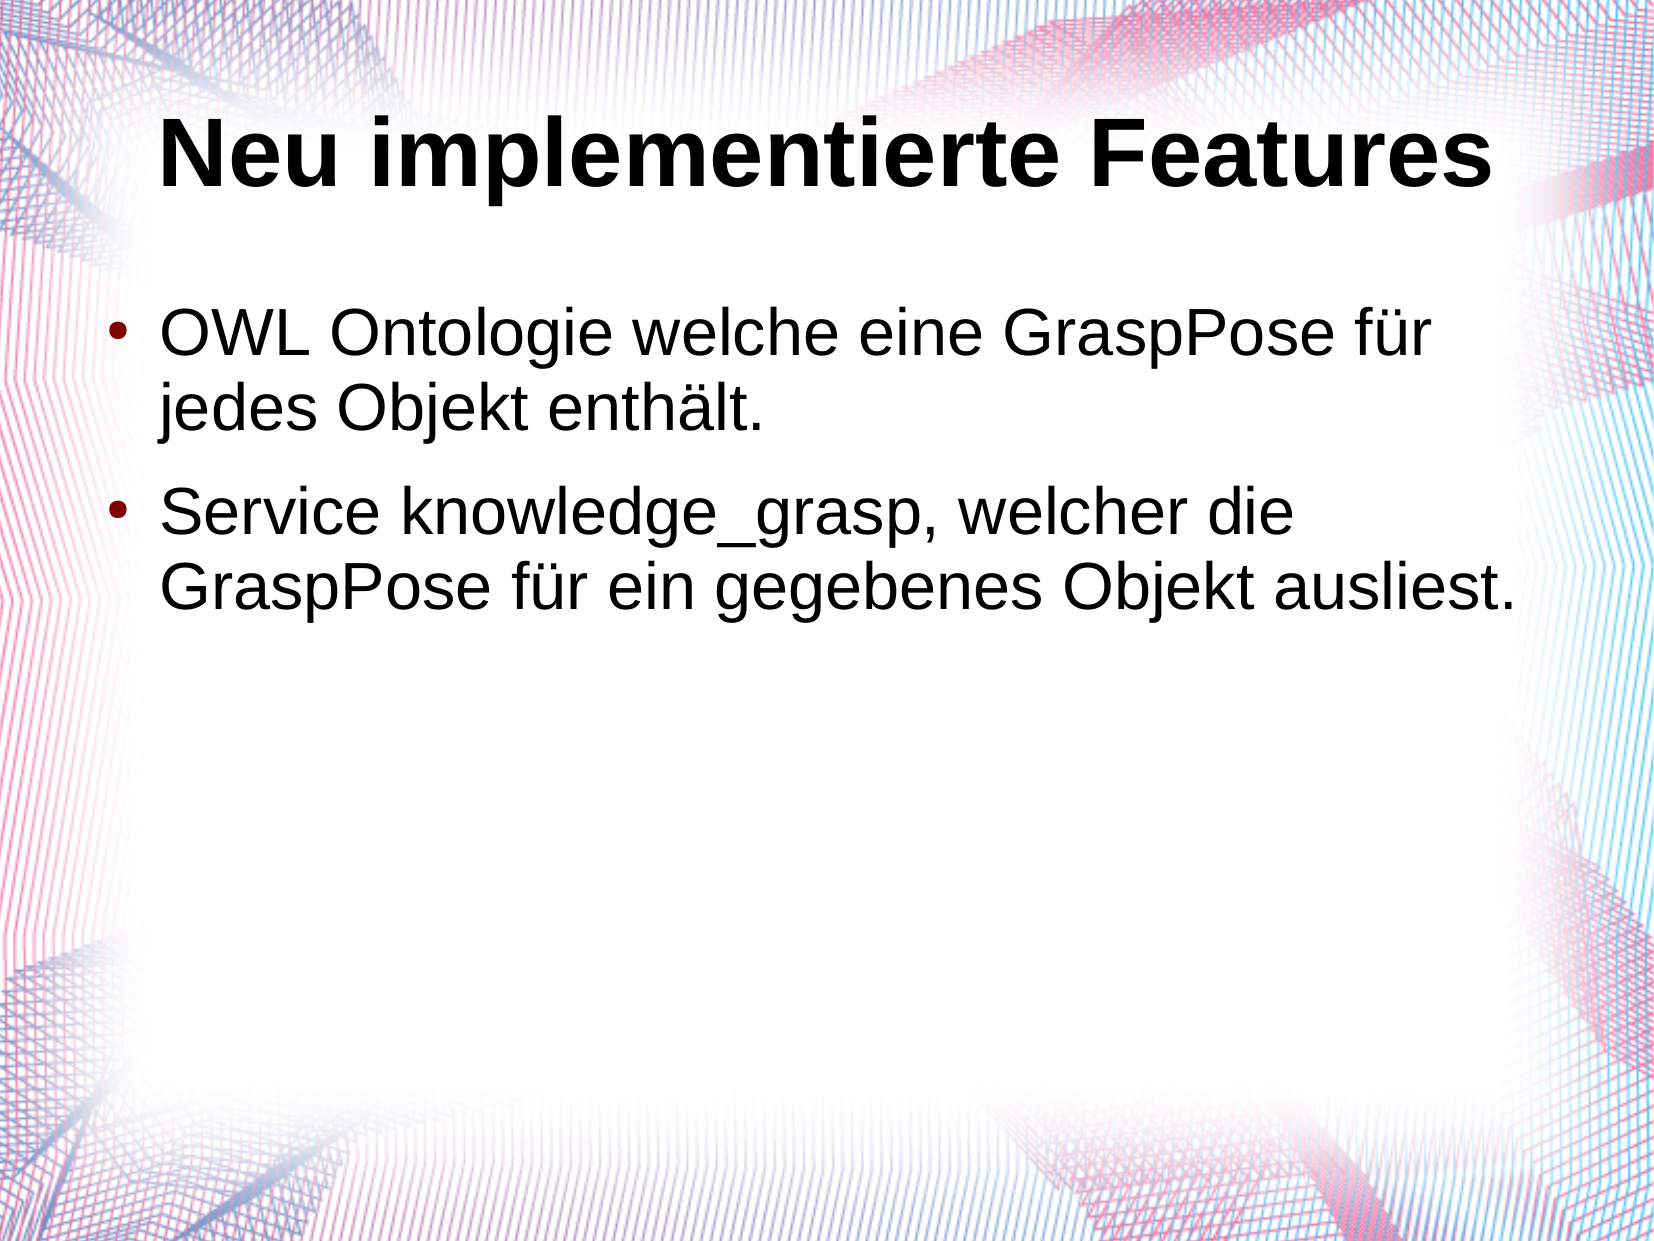

# Neu implementierte Features
OWL Ontologie welche eine GraspPose für jedes Objekt enthält.
Service knowledge_grasp, welcher die GraspPose für ein gegebenes Objekt ausliest.